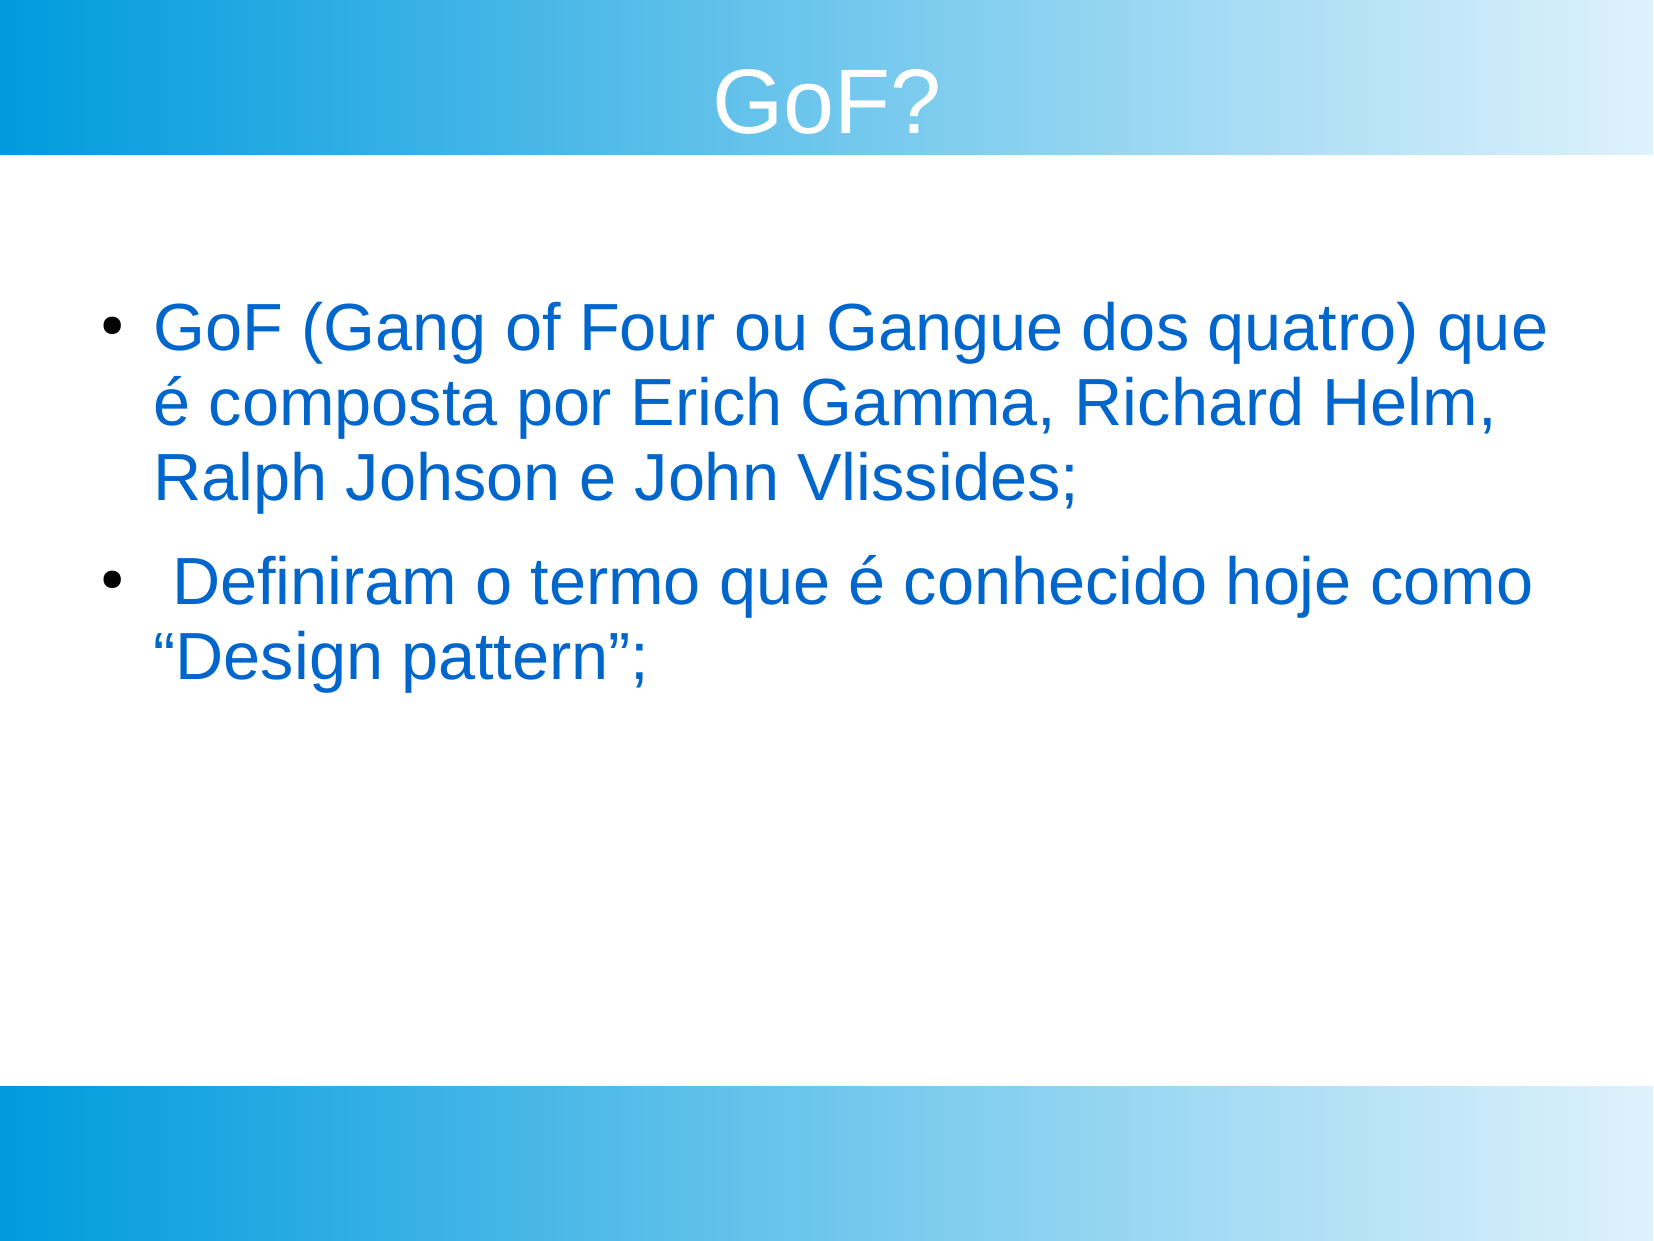

# GoF?
GoF (Gang of Four ou Gangue dos quatro) que é composta por Erich Gamma, Richard Helm, Ralph Johson e John Vlissides;
 Definiram o termo que é conhecido hoje como “Design pattern”;